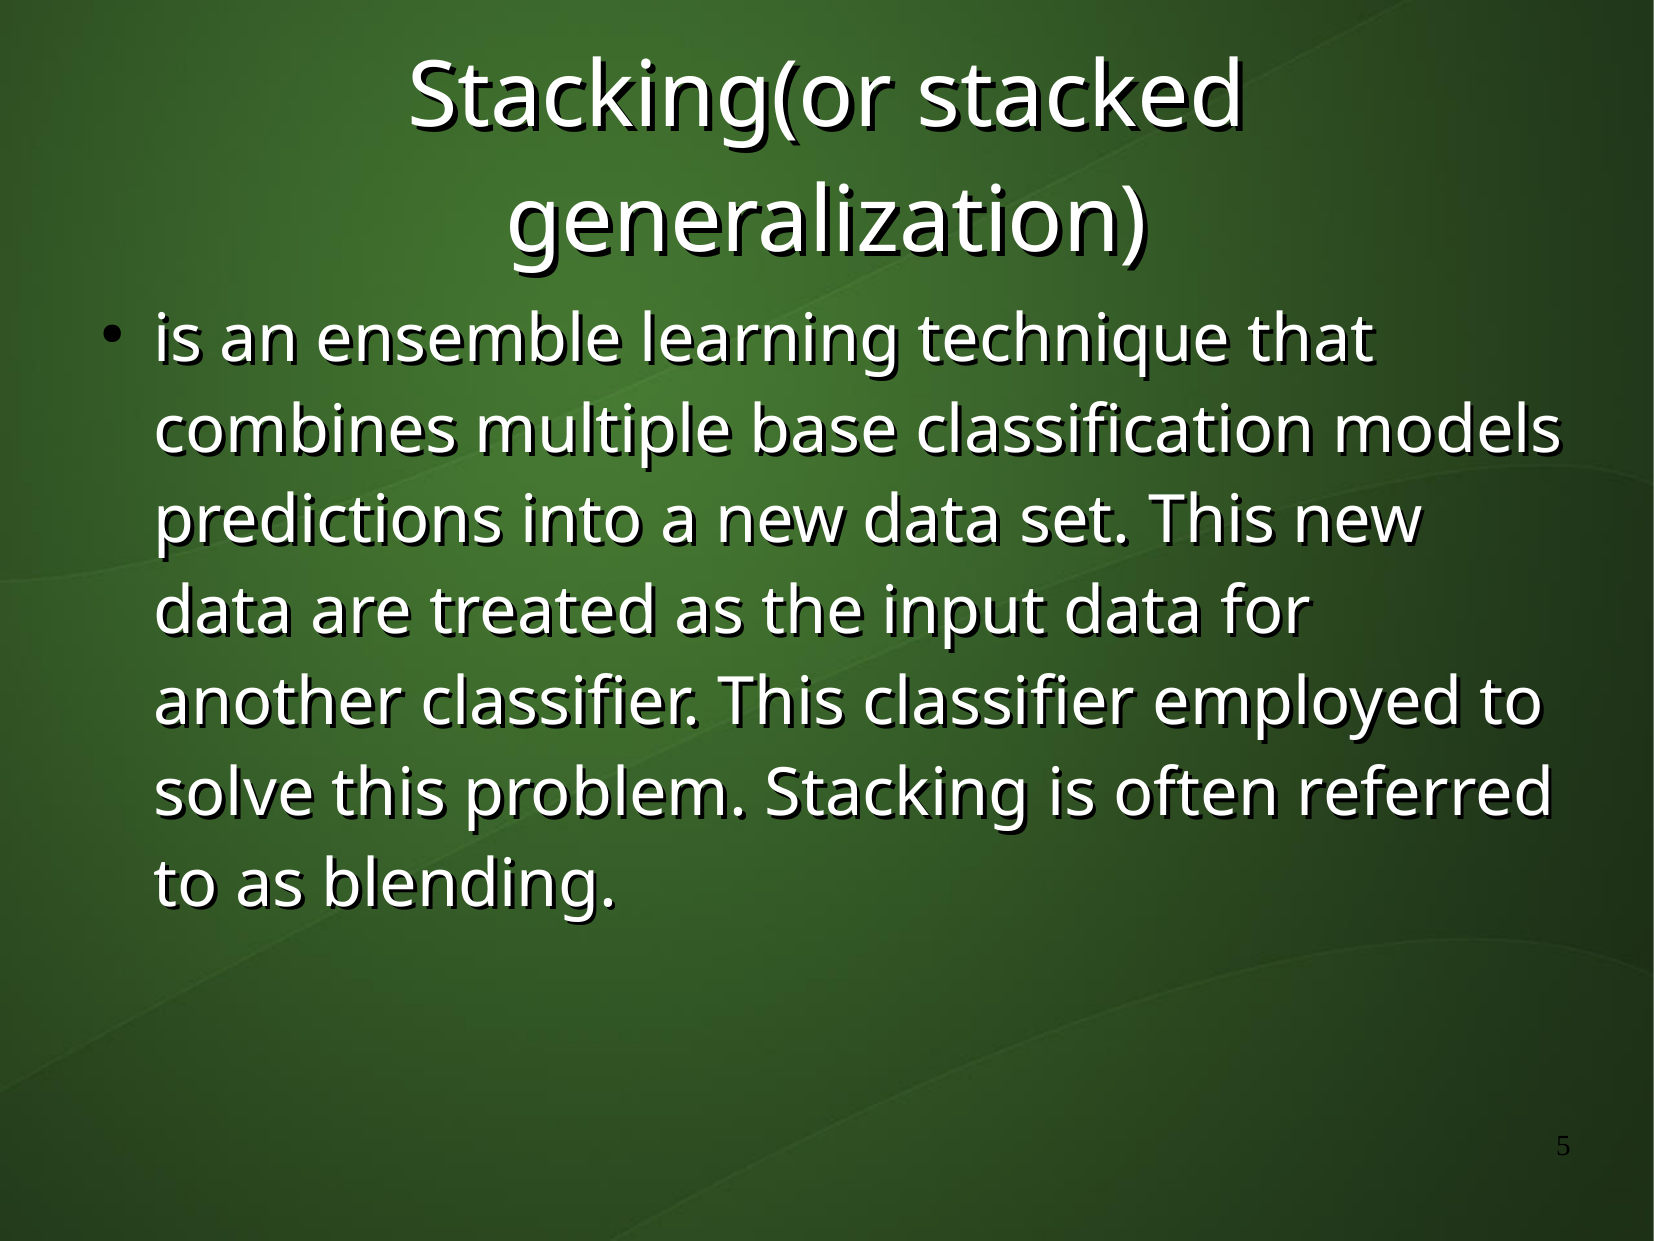

# Stacking(or stacked generalization)
is an ensemble learning technique that combines multiple base classification models predictions into a new data set. This new data are treated as the input data for another classifier. This classifier employed to solve this problem. Stacking is often referred to as blending.
5